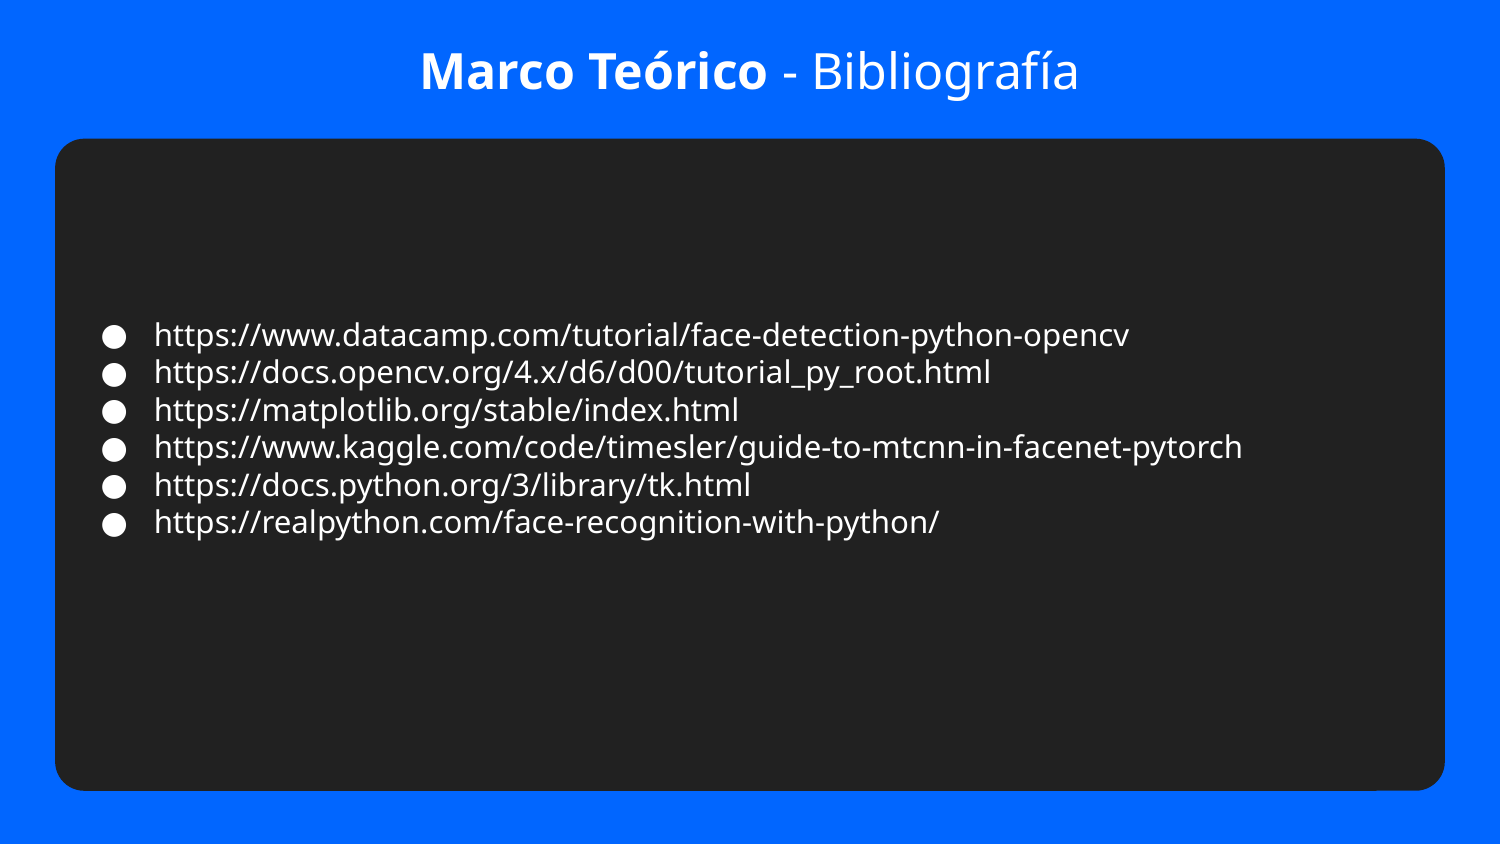

Marco Teórico - Bibliografía
https://www.datacamp.com/tutorial/face-detection-python-opencv
https://docs.opencv.org/4.x/d6/d00/tutorial_py_root.html
https://matplotlib.org/stable/index.html
https://www.kaggle.com/code/timesler/guide-to-mtcnn-in-facenet-pytorch
https://docs.python.org/3/library/tk.html
https://realpython.com/face-recognition-with-python/